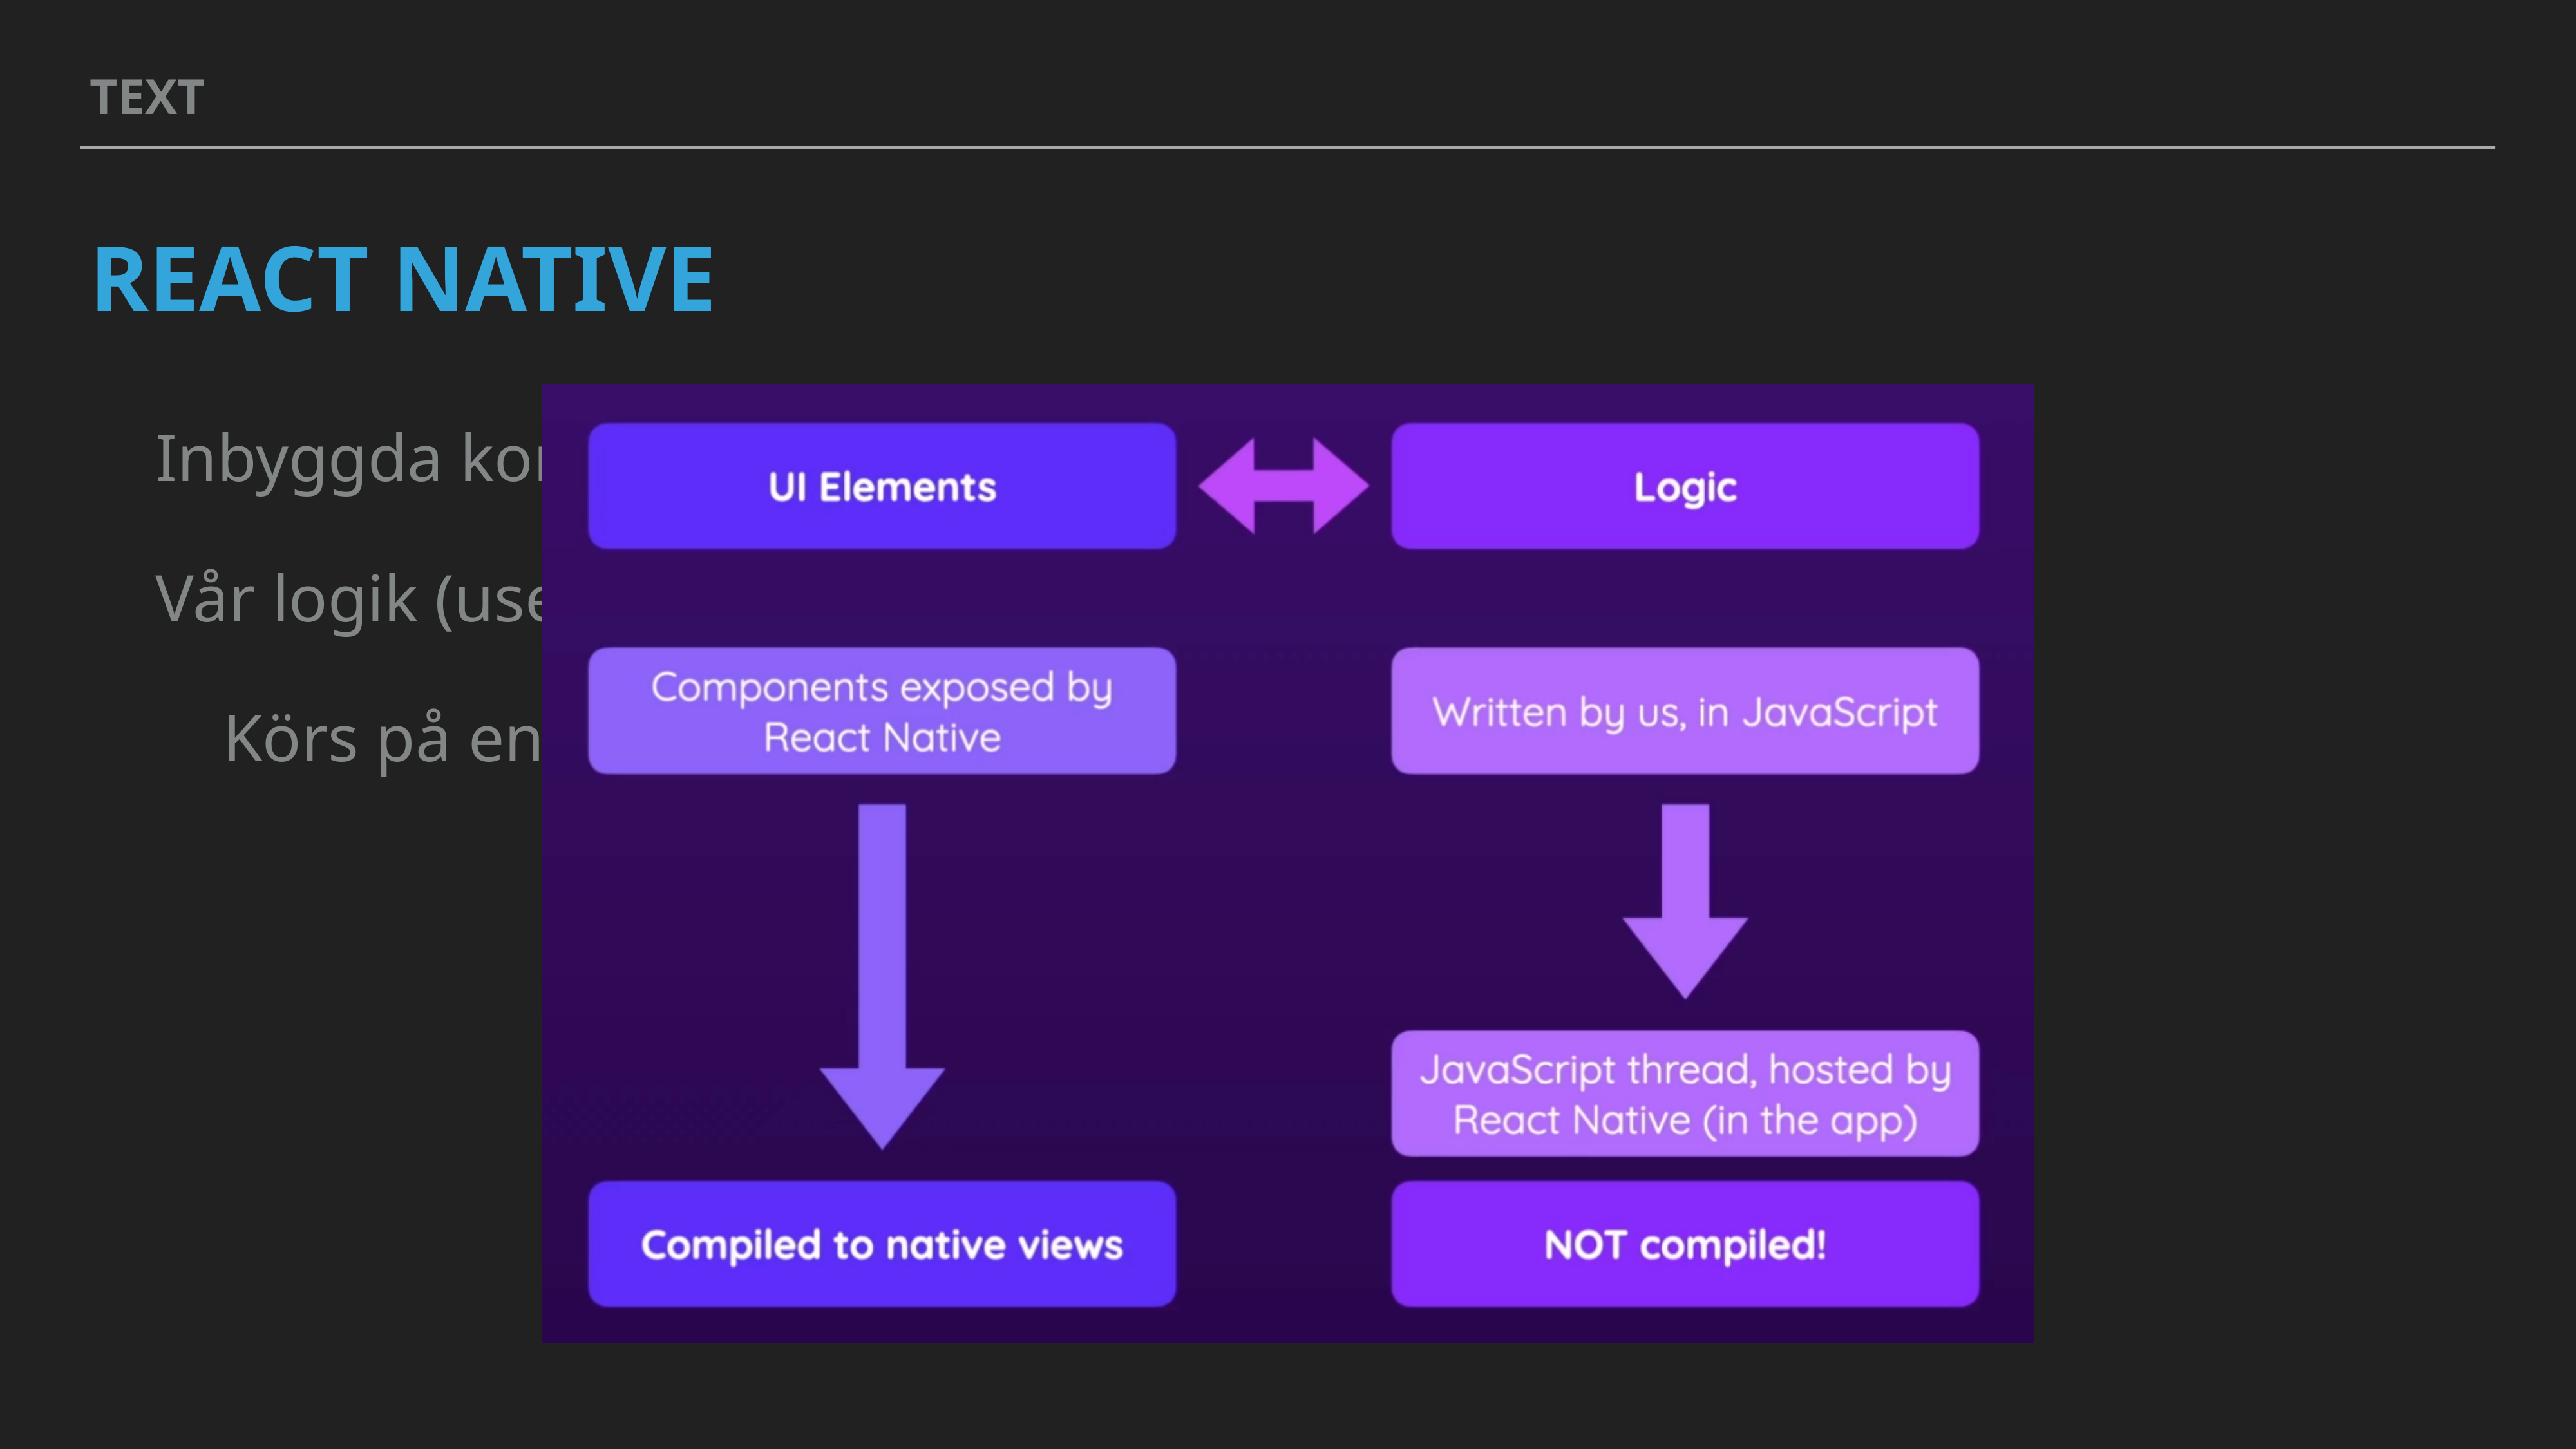

React Native
Inbyggda komponenterna (View och Text) blir kompilerade
Vår logik (useState, useEffect, if else, etc…) blir inte kompilerad
Körs på en separat tråd